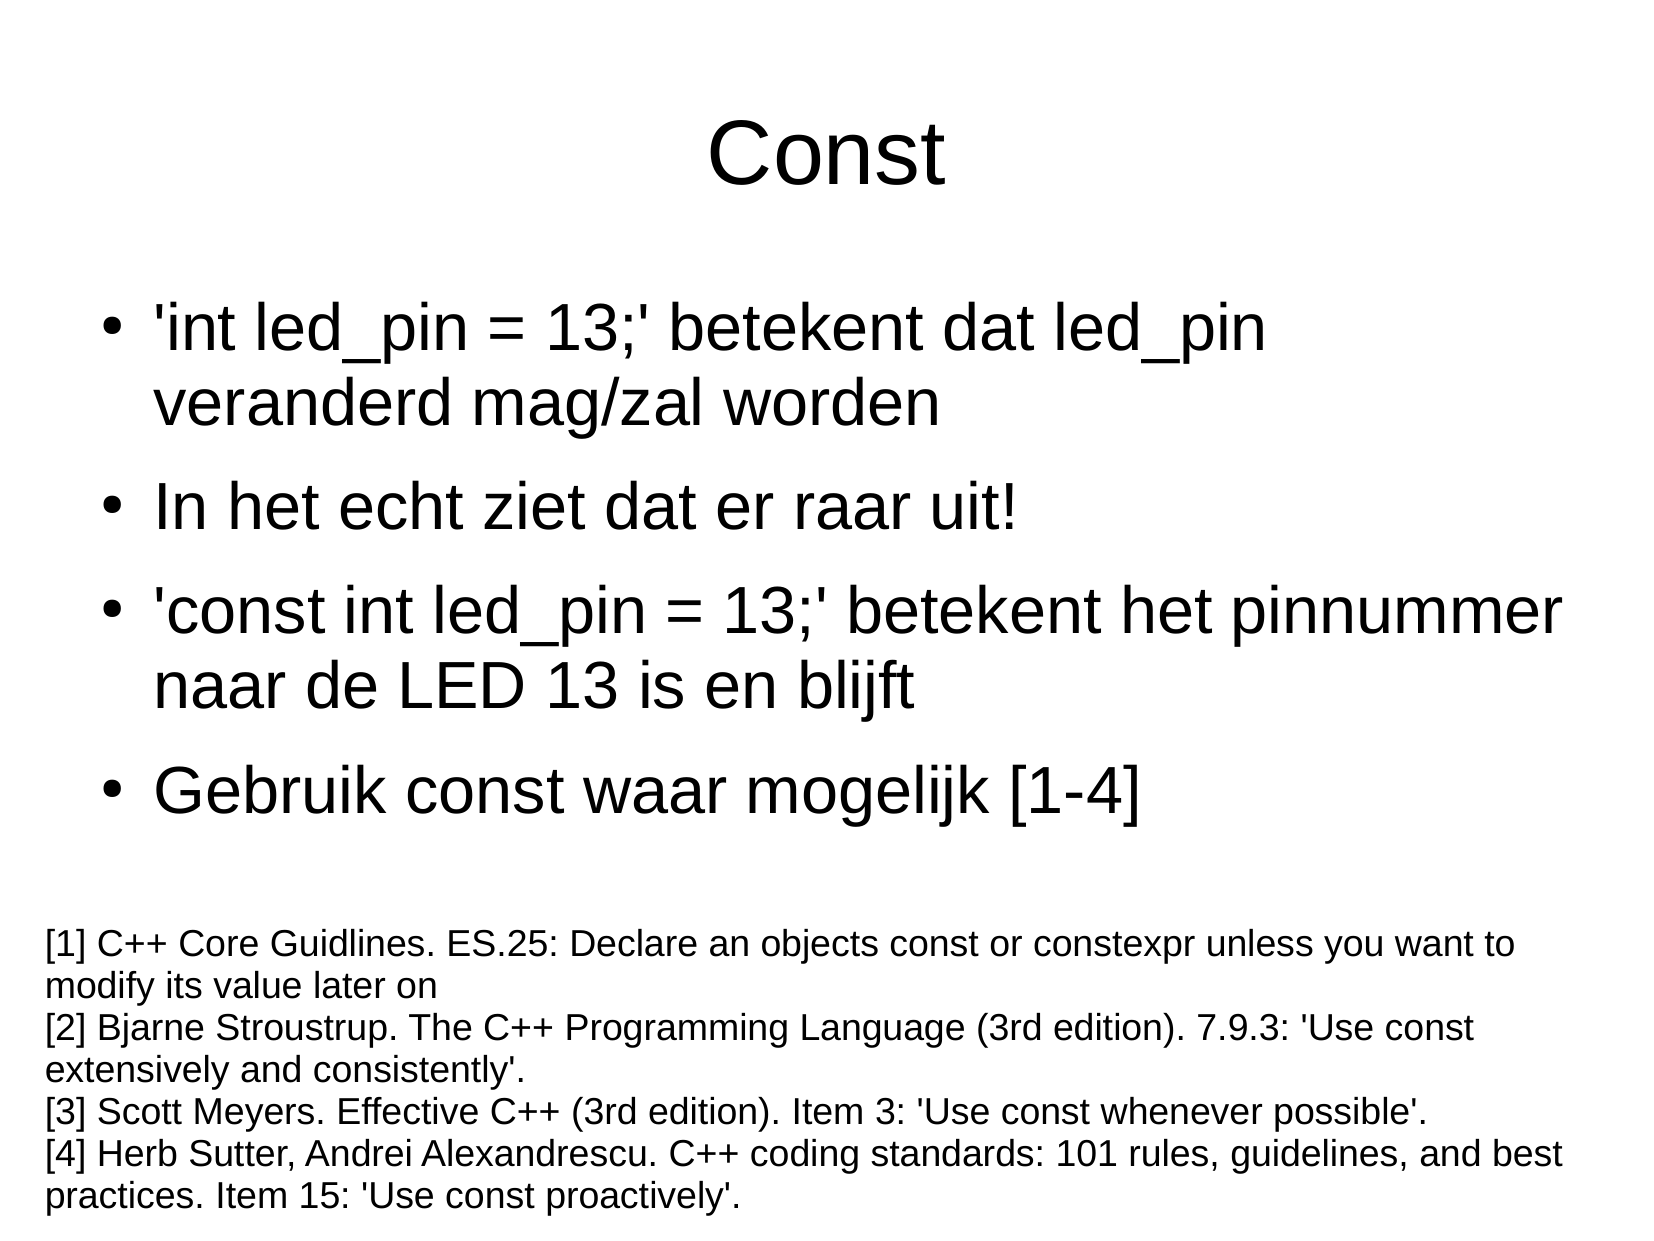

# Const
'int led_pin = 13;' betekent dat led_pin veranderd mag/zal worden
In het echt ziet dat er raar uit!
'const int led_pin = 13;' betekent het pinnummer naar de LED 13 is en blijft
Gebruik const waar mogelijk [1-4]
[1] C++ Core Guidlines. ES.25: Declare an objects const or constexpr unless you want to modify its value later on
[2] Bjarne Stroustrup. The C++ Programming Language (3rd edition). 7.9.3: 'Use const extensively and consistently'.
[3] Scott Meyers. Effective C++ (3rd edition). Item 3: 'Use const whenever possible'.
[4] Herb Sutter, Andrei Alexandrescu. C++ coding standards: 101 rules, guidelines, and best practices. Item 15: 'Use const proactively'.